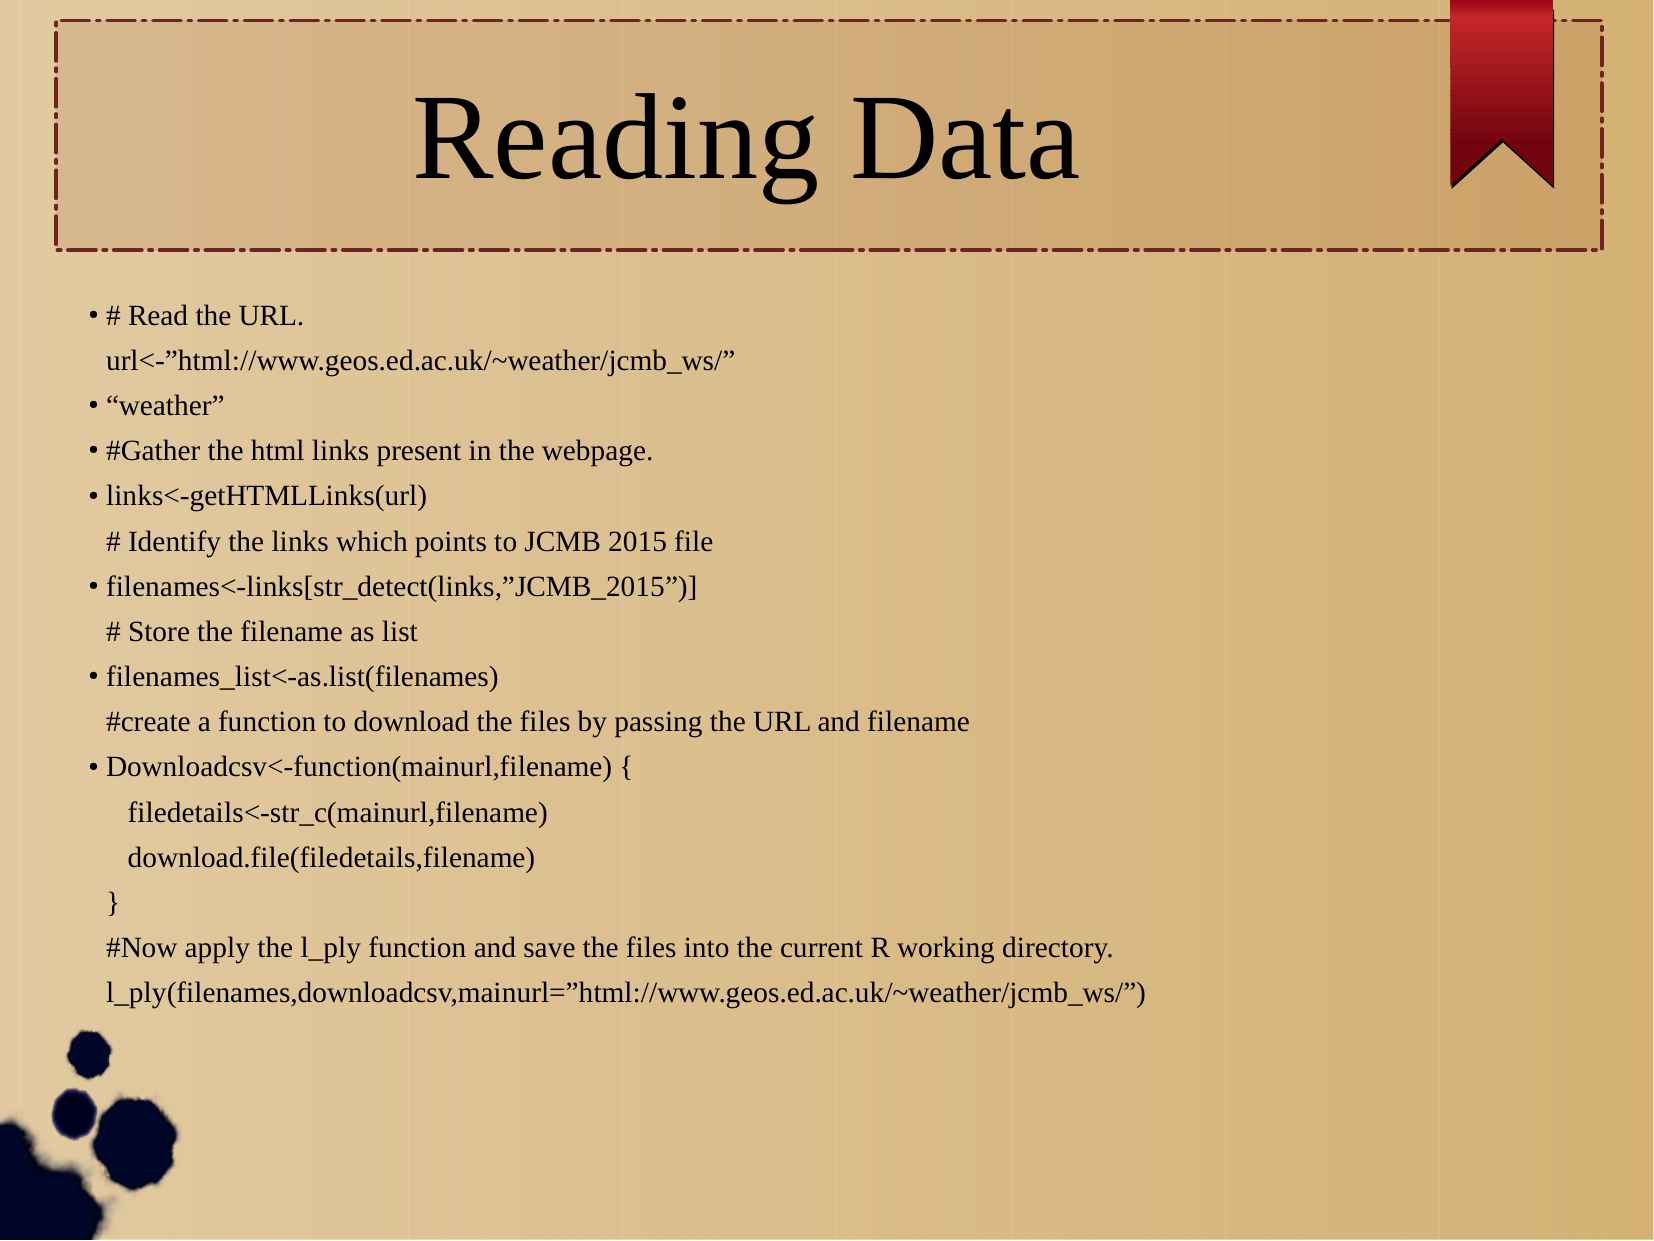

# Reading Data
# Read the URL.
url<-”html://www.geos.ed.ac.uk/~weather/jcmb_ws/”
“weather”
#Gather the html links present in the webpage.
links<-getHTMLLinks(url)
# Identify the links which points to JCMB 2015 file
filenames<-links[str_detect(links,”JCMB_2015”)]
# Store the filename as list
filenames_list<-as.list(filenames)
#create a function to download the files by passing the URL and filename
Downloadcsv<-function(mainurl,filename) {
 filedetails<-str_c(mainurl,filename)
 download.file(filedetails,filename)
}
#Now apply the l_ply function and save the files into the current R working directory.
l_ply(filenames,downloadcsv,mainurl=”html://www.geos.ed.ac.uk/~weather/jcmb_ws/”)